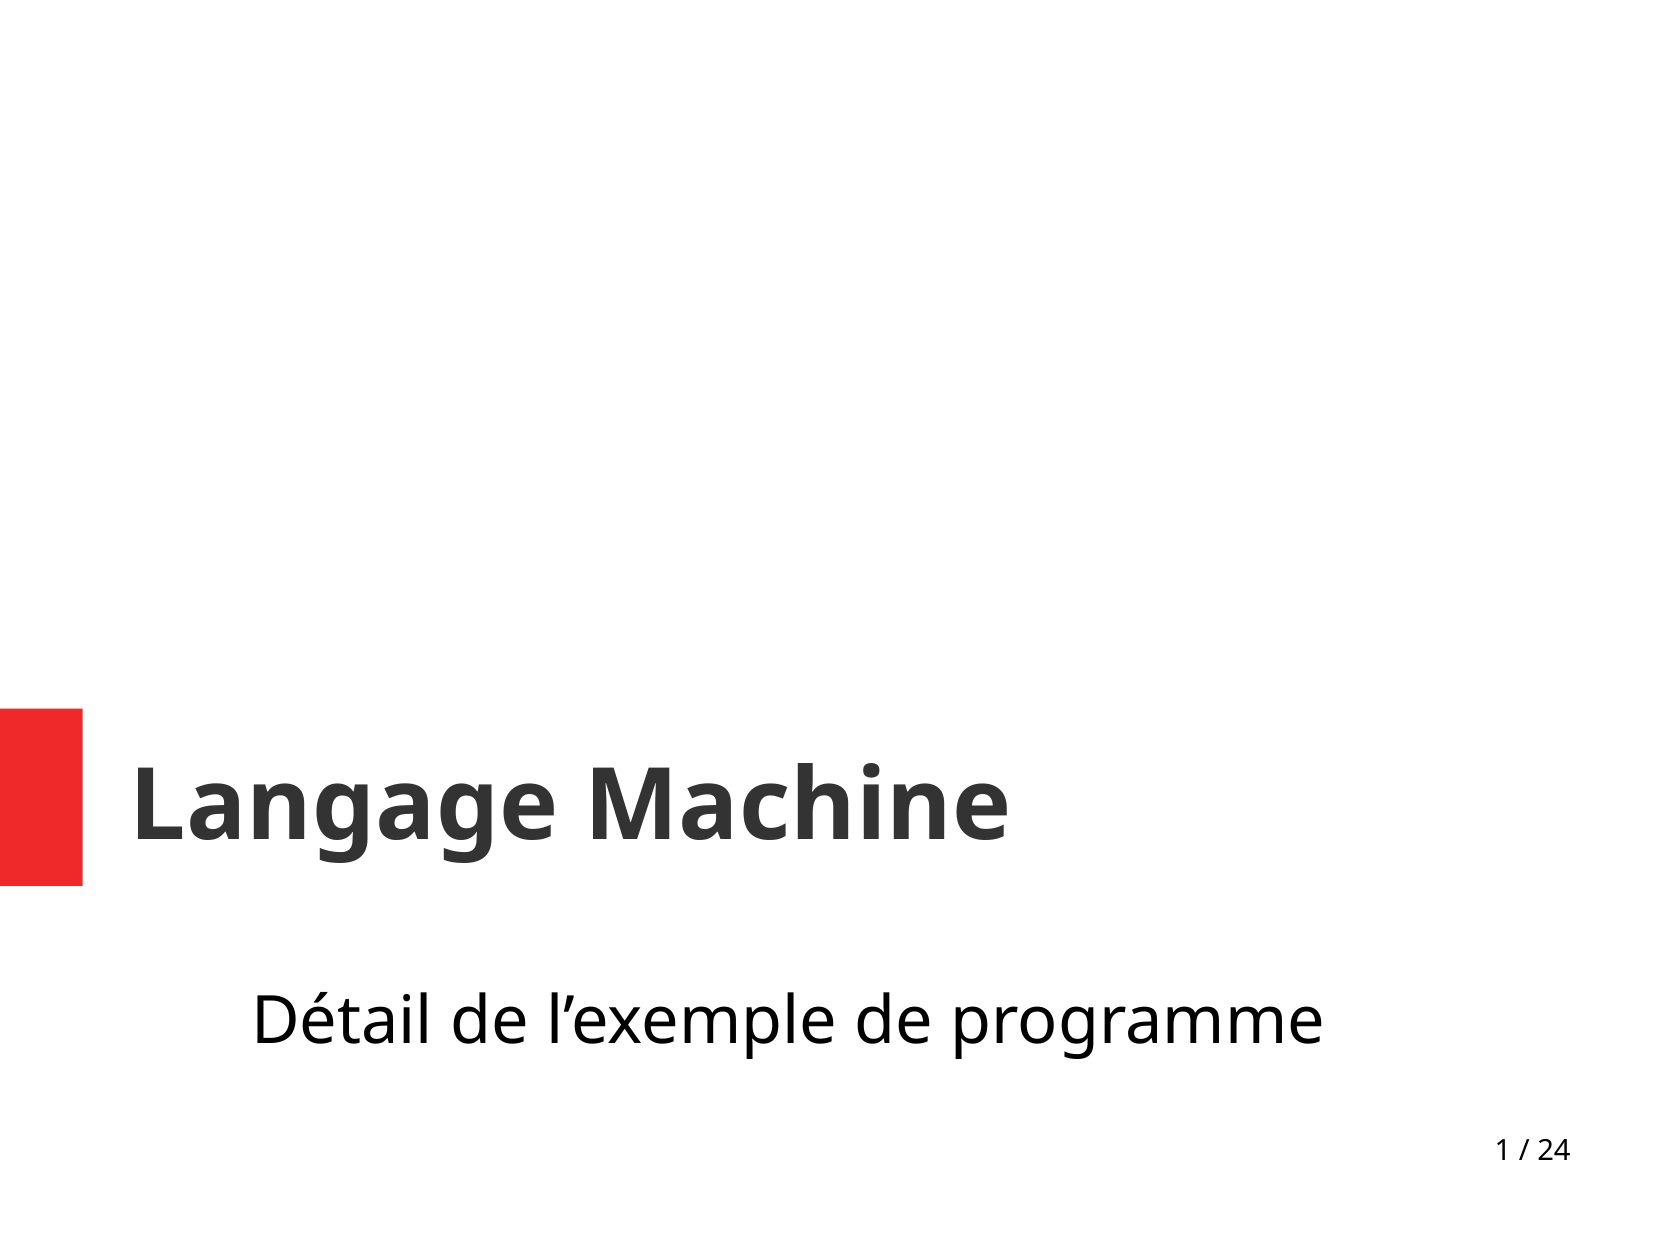

# Langage Machine
Détail de l’exemple de programme
1